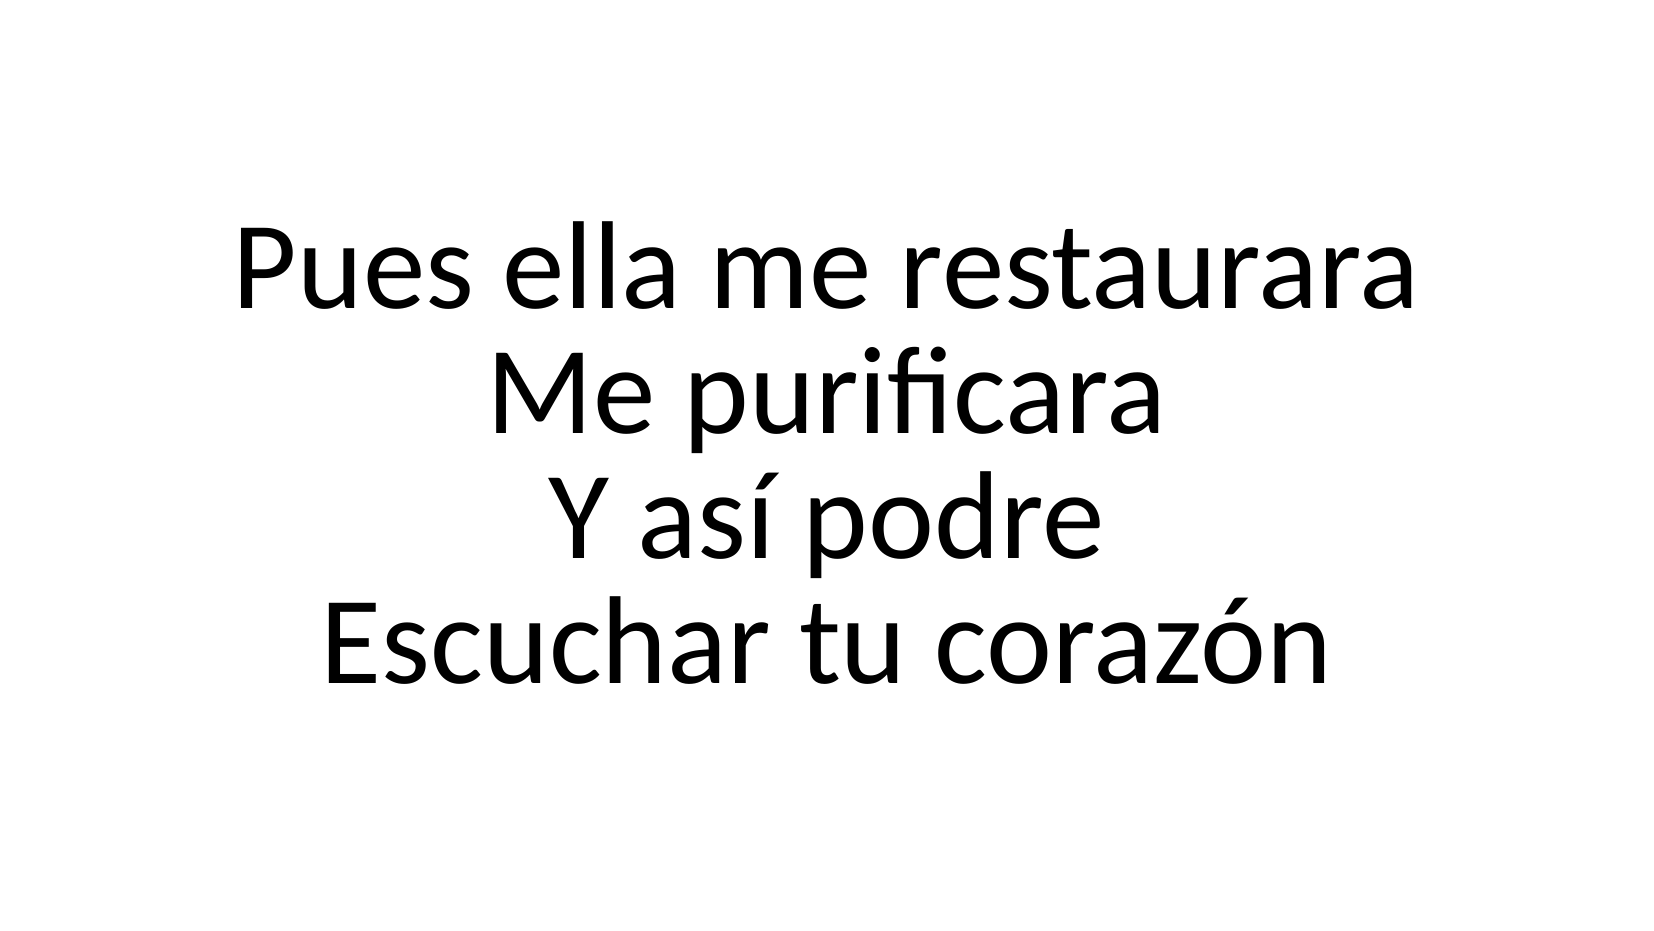

# Pues ella me restaurara Me purificara Y así podre Escuchar tu corazón